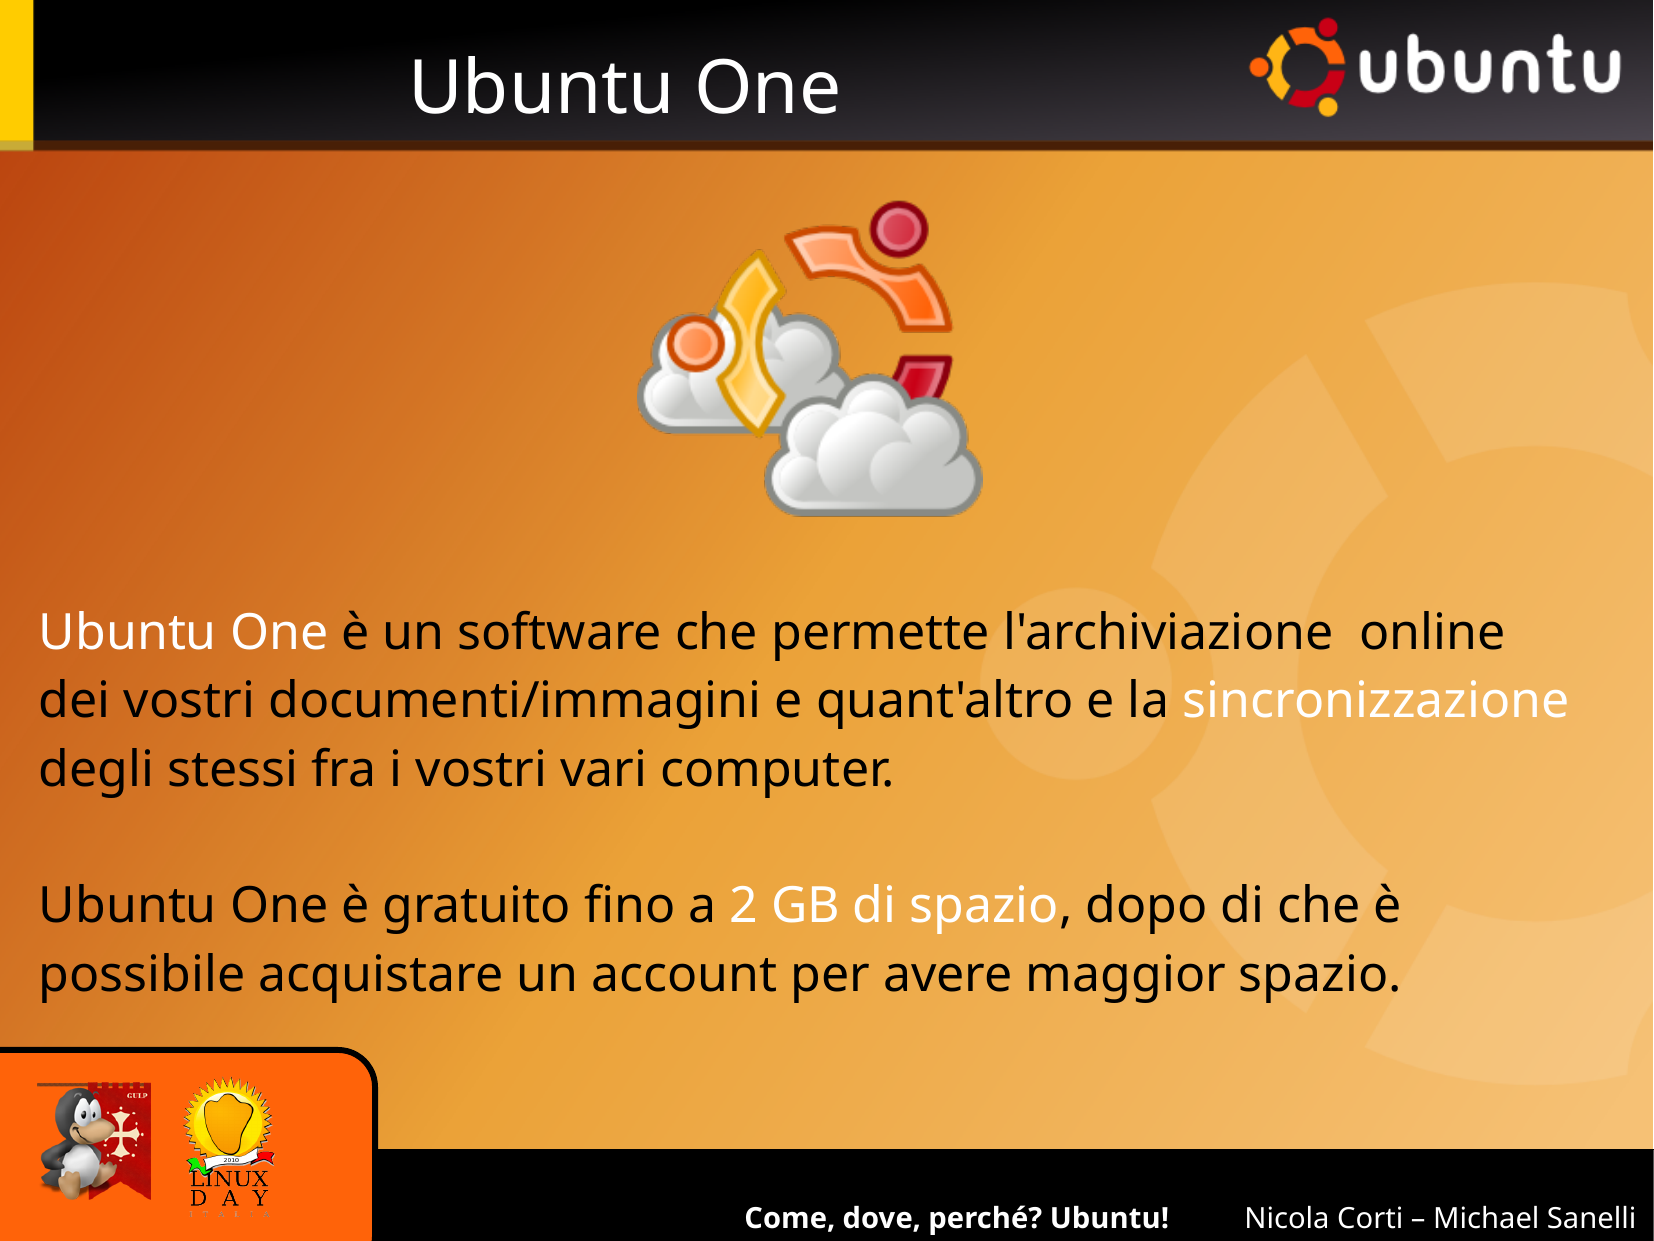

# Ubuntu One
Ubuntu One è un software che permette l'archiviazione online dei vostri documenti/immagini e quant'altro e la sincronizzazione degli stessi fra i vostri vari computer.
Ubuntu One è gratuito fino a 2 GB di spazio, dopo di che è possibile acquistare un account per avere maggior spazio.